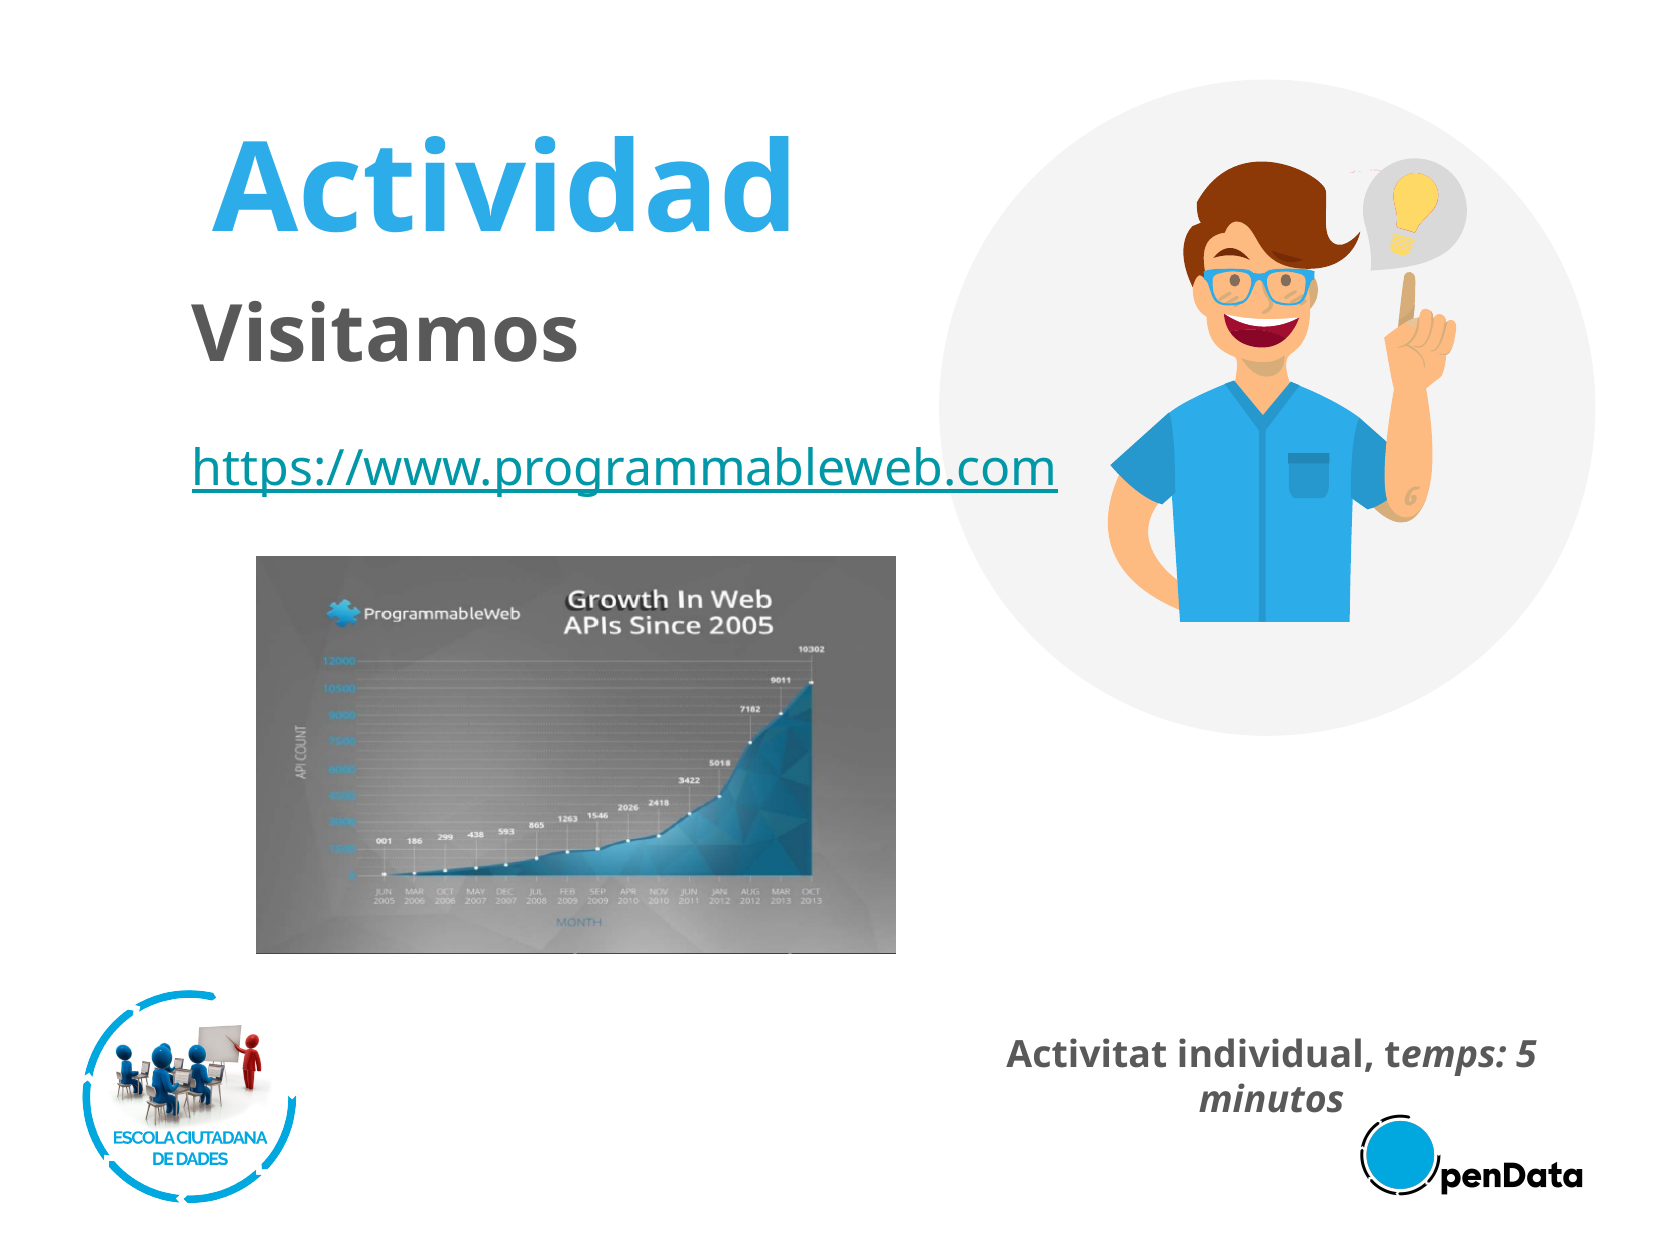

Actividad
Visitamos
https://www.programmableweb.com
Activitat individual, temps: 5 minutos